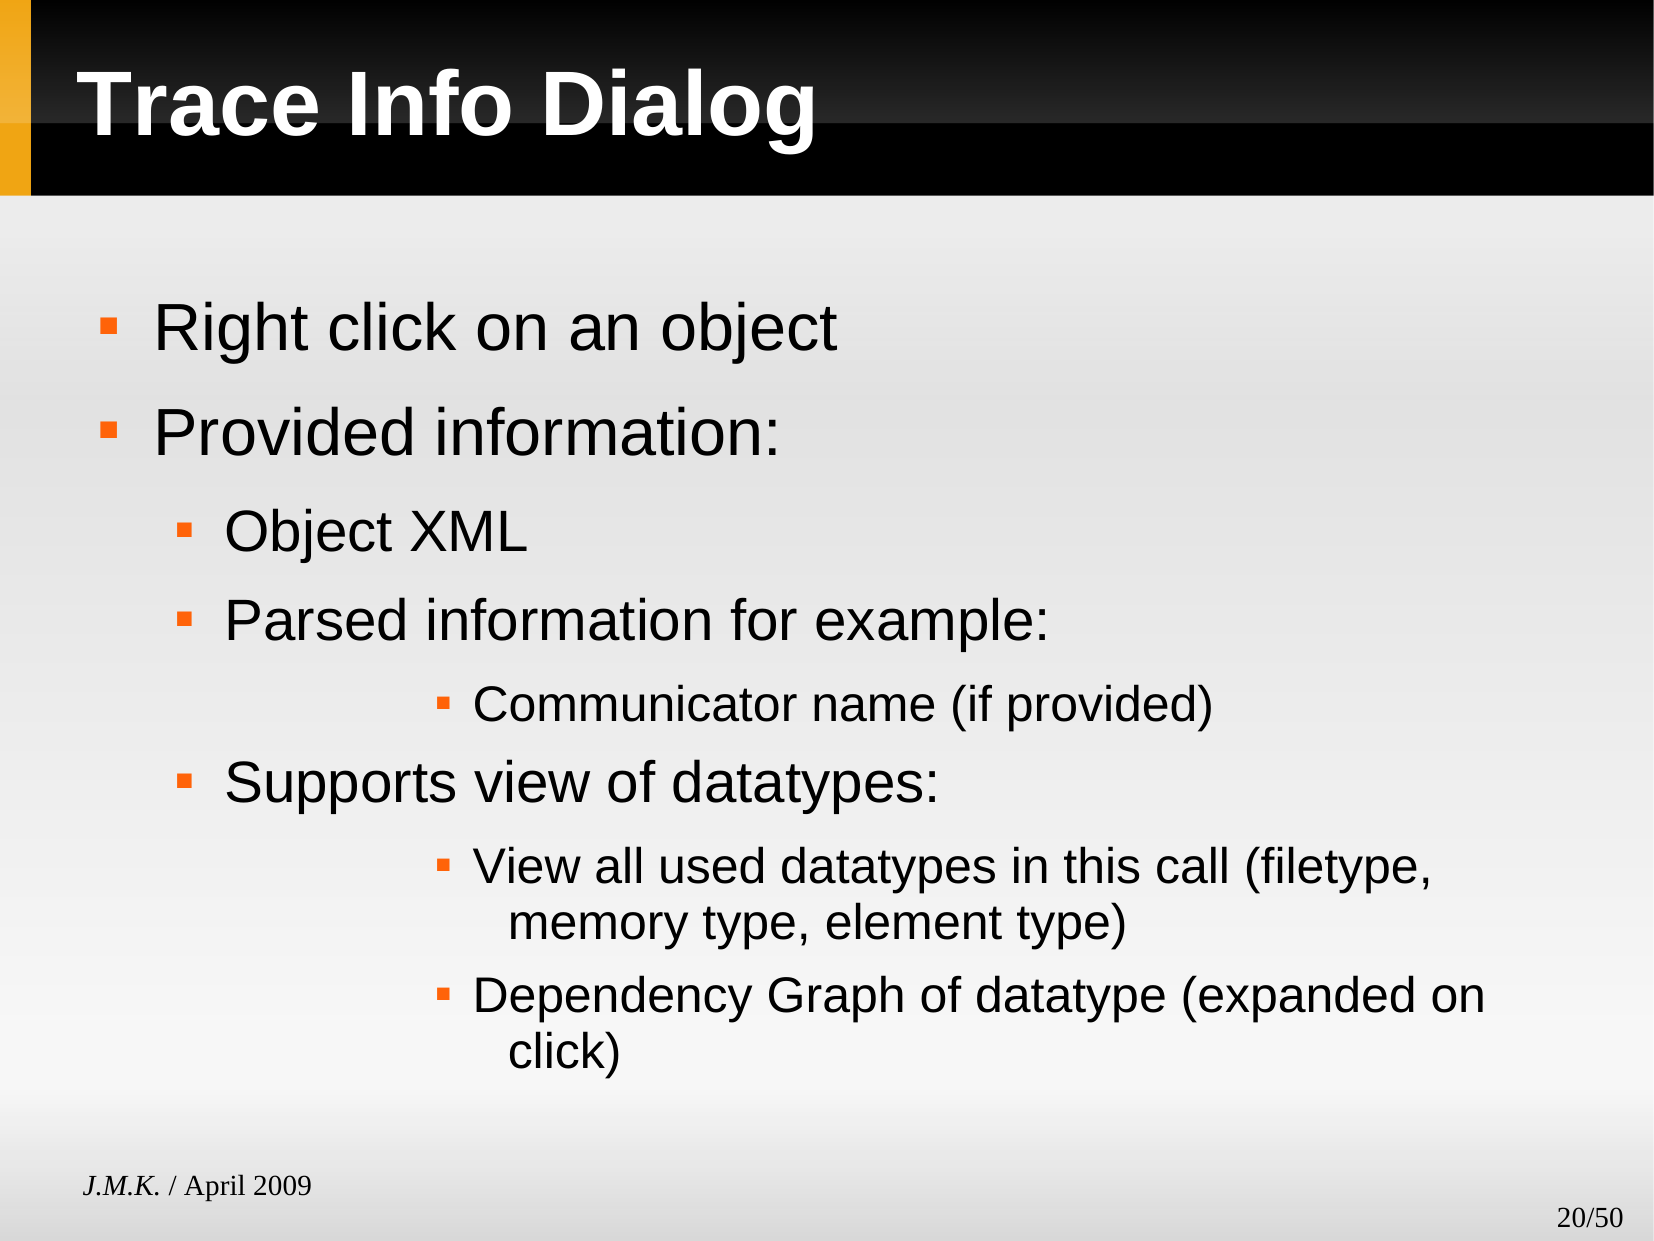

# Trace Info Dialog
Right click on an object
Provided information:
Object XML
Parsed information for example:
Communicator name (if provided)
Supports view of datatypes:
View all used datatypes in this call (filetype, memory type, element type)
Dependency Graph of datatype (expanded on click)